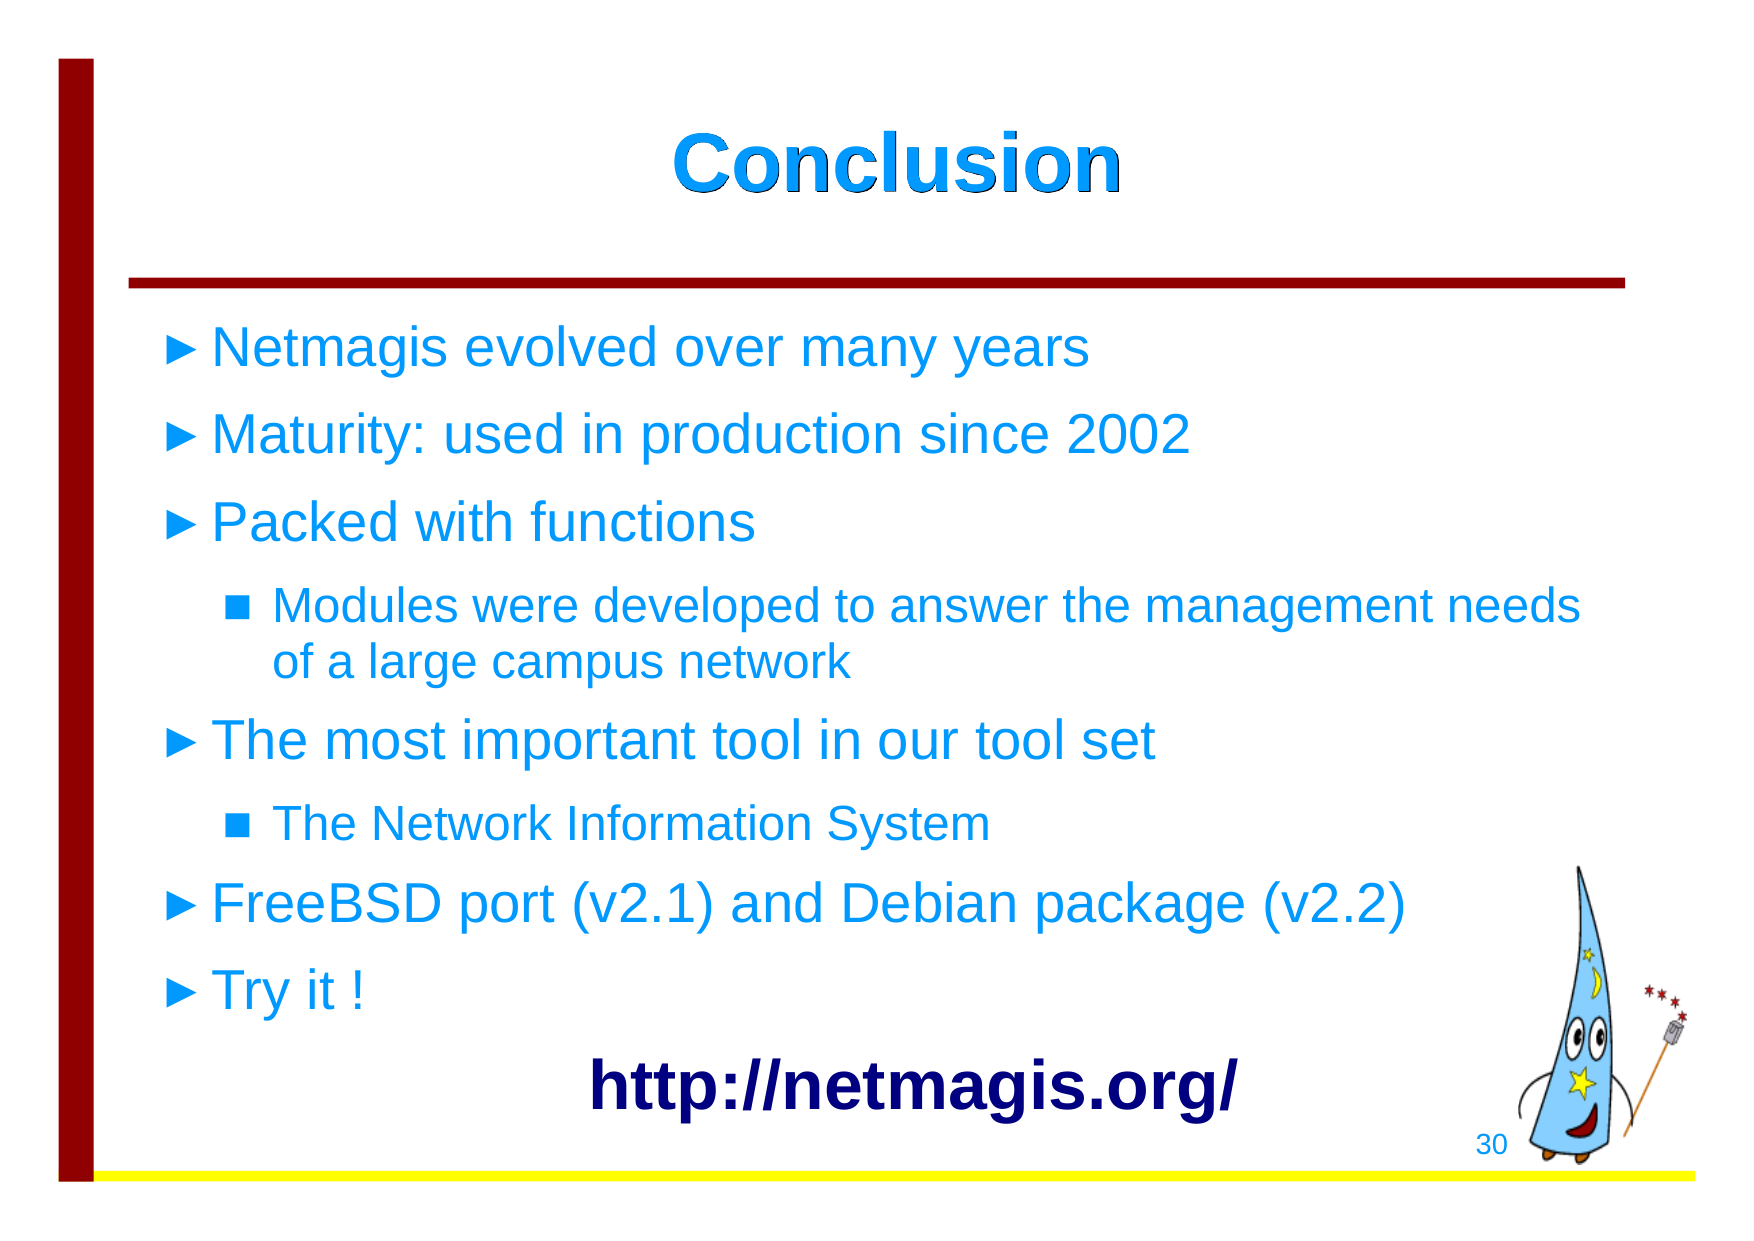

# Conclusion
Netmagis evolved over many years
Maturity: used in production since 2002
Packed with functions
Modules were developed to answer the management needs of a large campus network
The most important tool in our tool set
The Network Information System
FreeBSD port (v2.1) and Debian package (v2.2)
Try it !
http://netmagis.org/
30